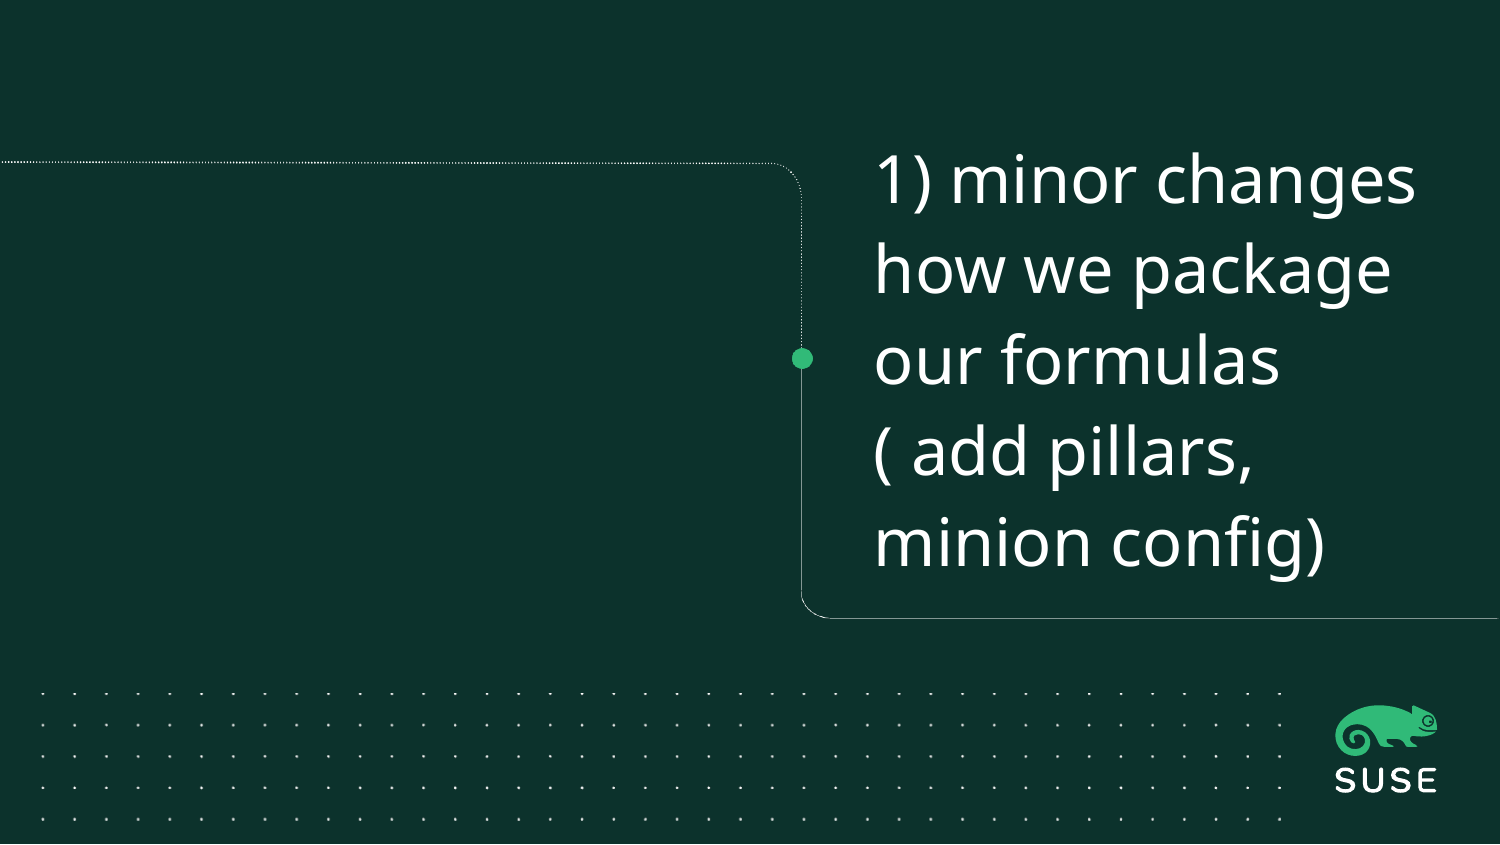

# 1) minor changes how we package our formulas ( add pillars, minion config)